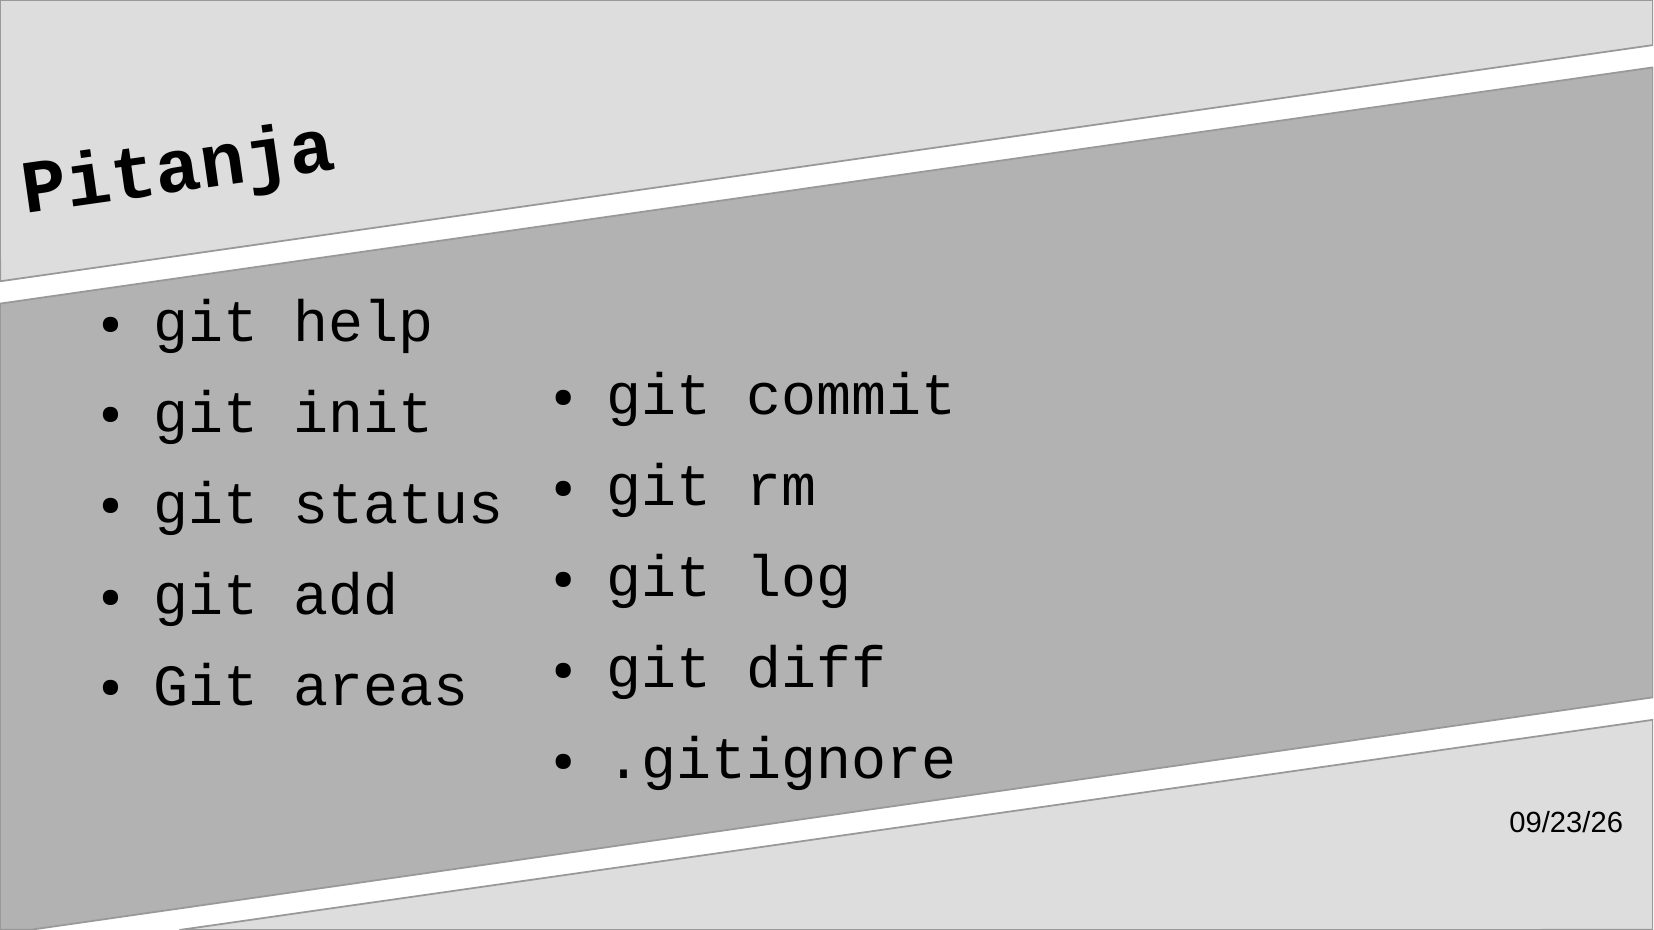

# Pitanja
git commit
git rm
git log
git diff
.gitignore
git help
git init
git status
git add
Git areas
69